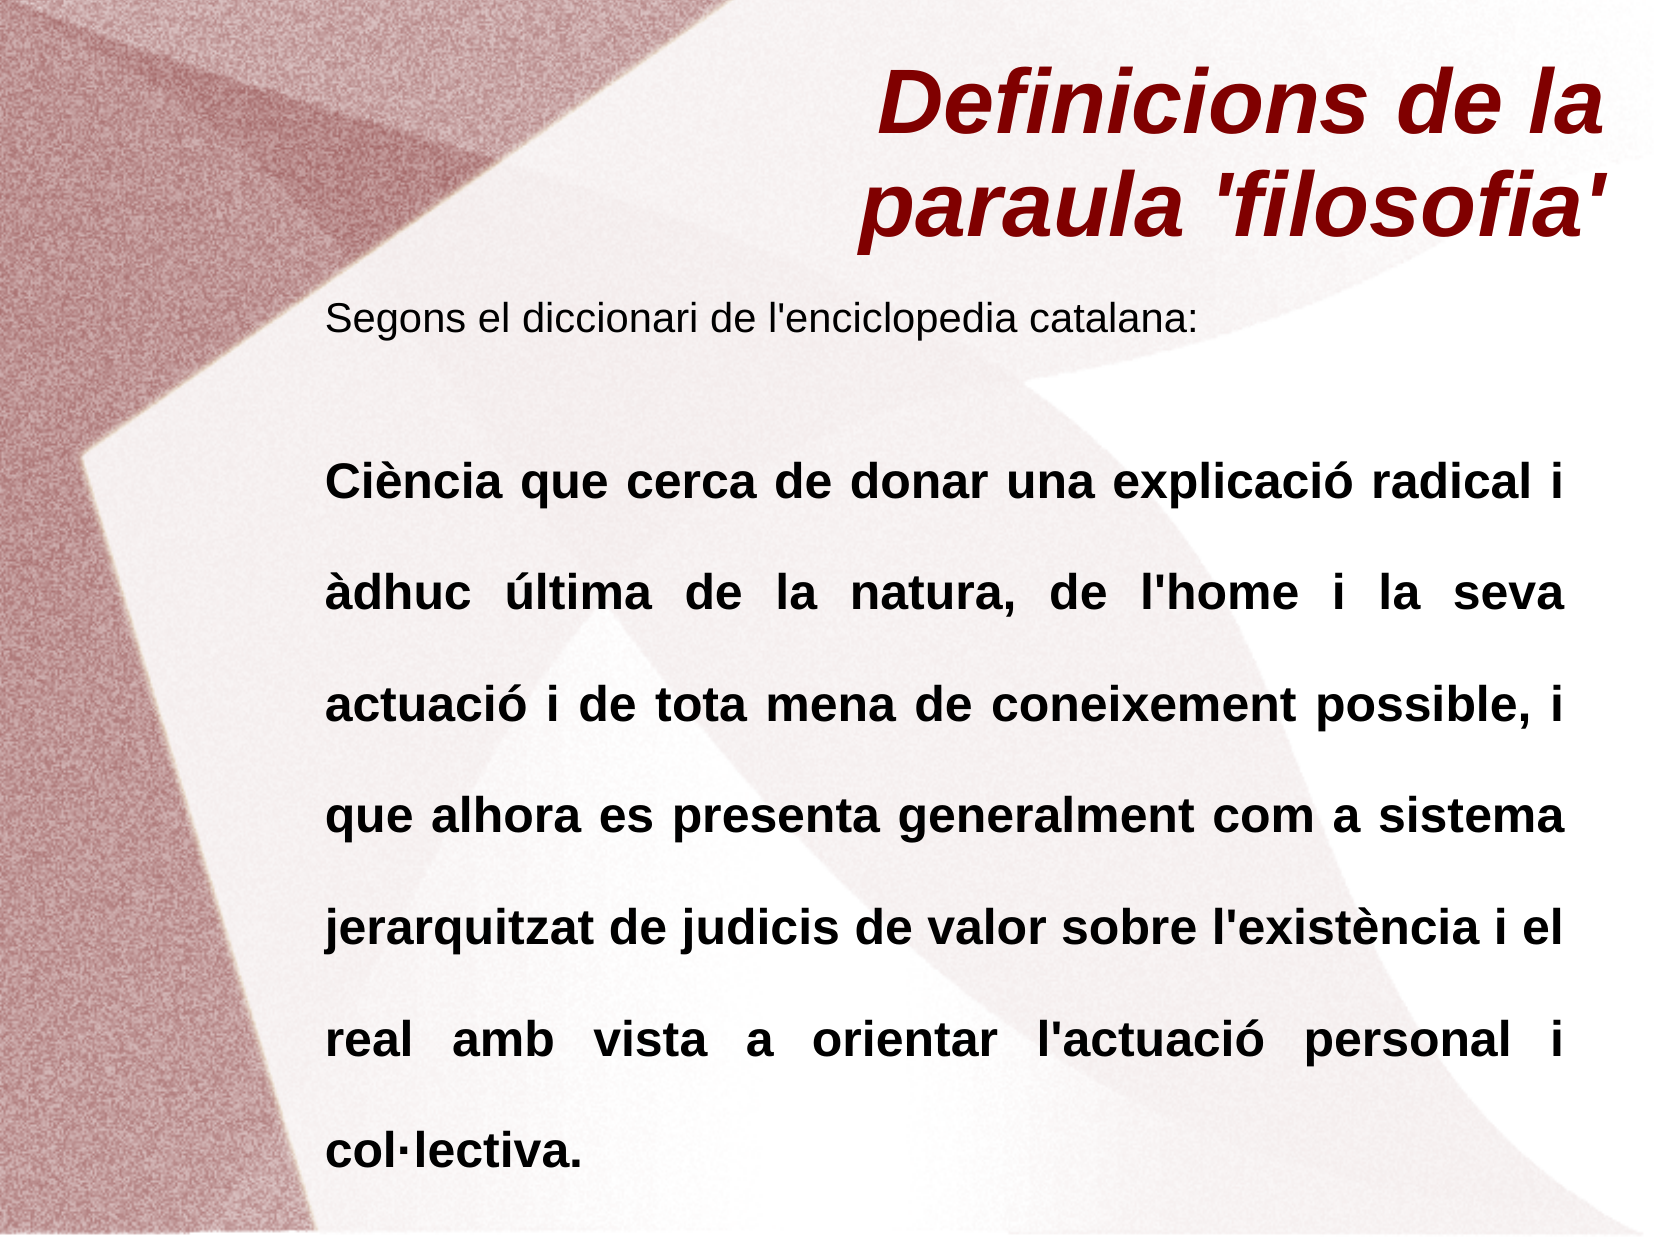

Title
# Definicions de la paraula 'filosofia'
Segons el diccionari de l'enciclopedia catalana:
Ciència que cerca de donar una explicació radical i àdhuc última de la natura, de l'home i la seva actuació i de tota mena de coneixement possible, i que alhora es presenta generalment com a sistema jerarquitzat de judicis de valor sobre l'existència i el real amb vista a orientar l'actuació personal i col·lectiva.